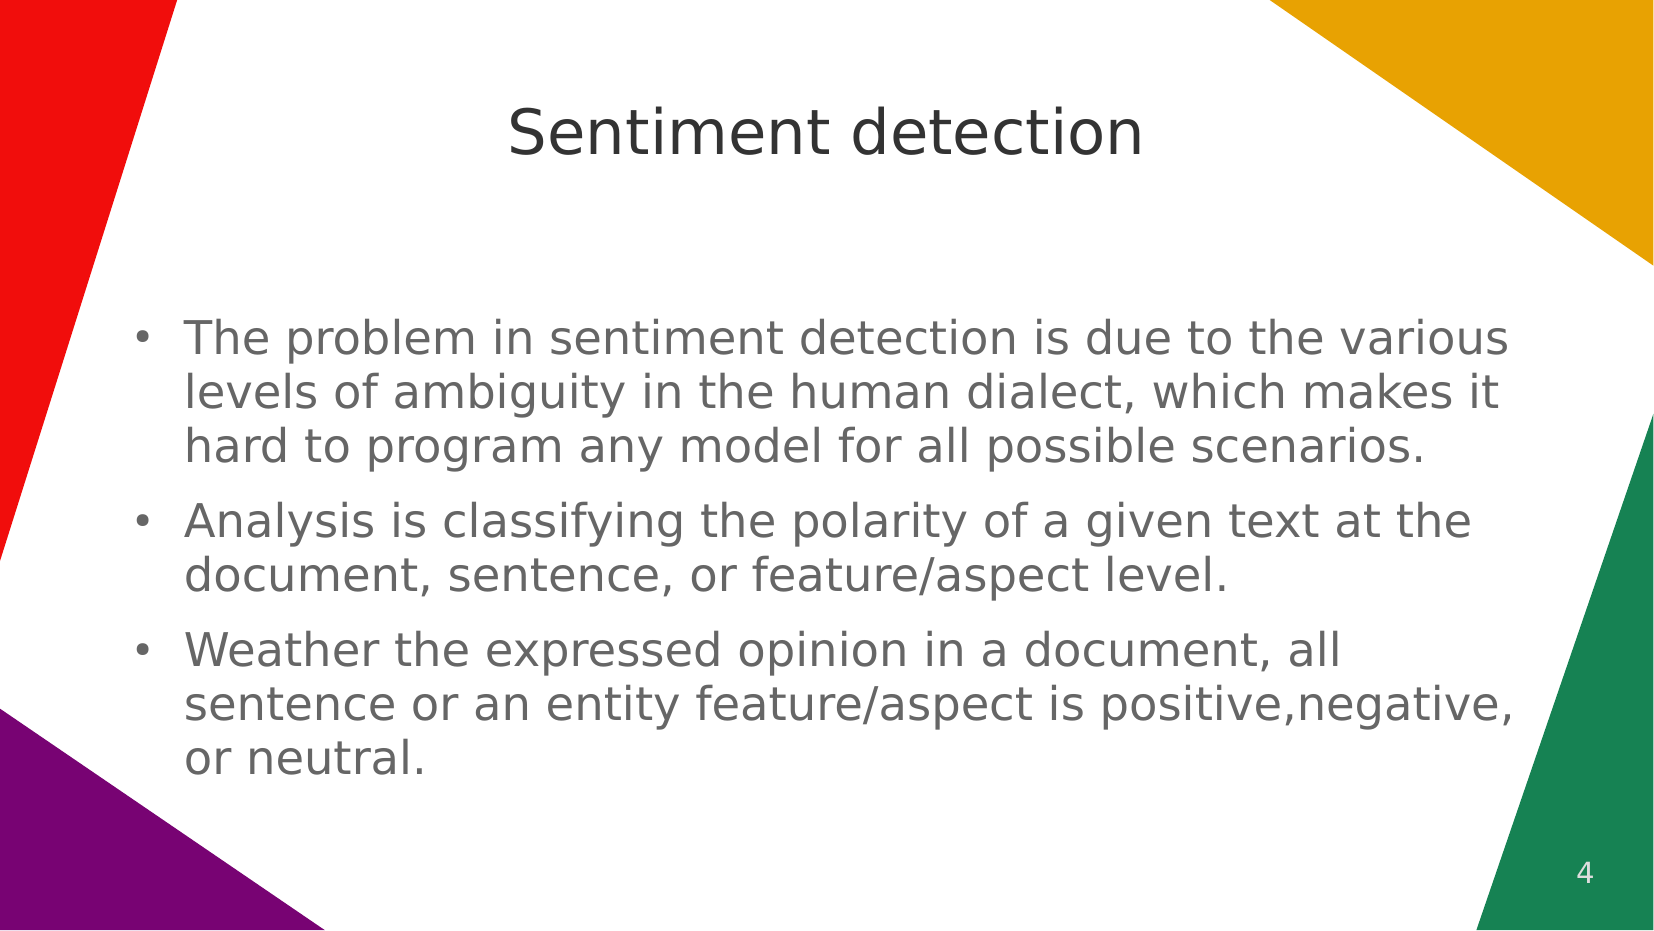

# Sentiment detection
The problem in sentiment detection is due to the various levels of ambiguity in the human dialect, which makes it hard to program any model for all possible scenarios.
Analysis is classifying the polarity of a given text at the document, sentence, or feature/aspect level.
Weather the expressed opinion in a document, all sentence or an entity feature/aspect is positive,negative, or neutral.
4